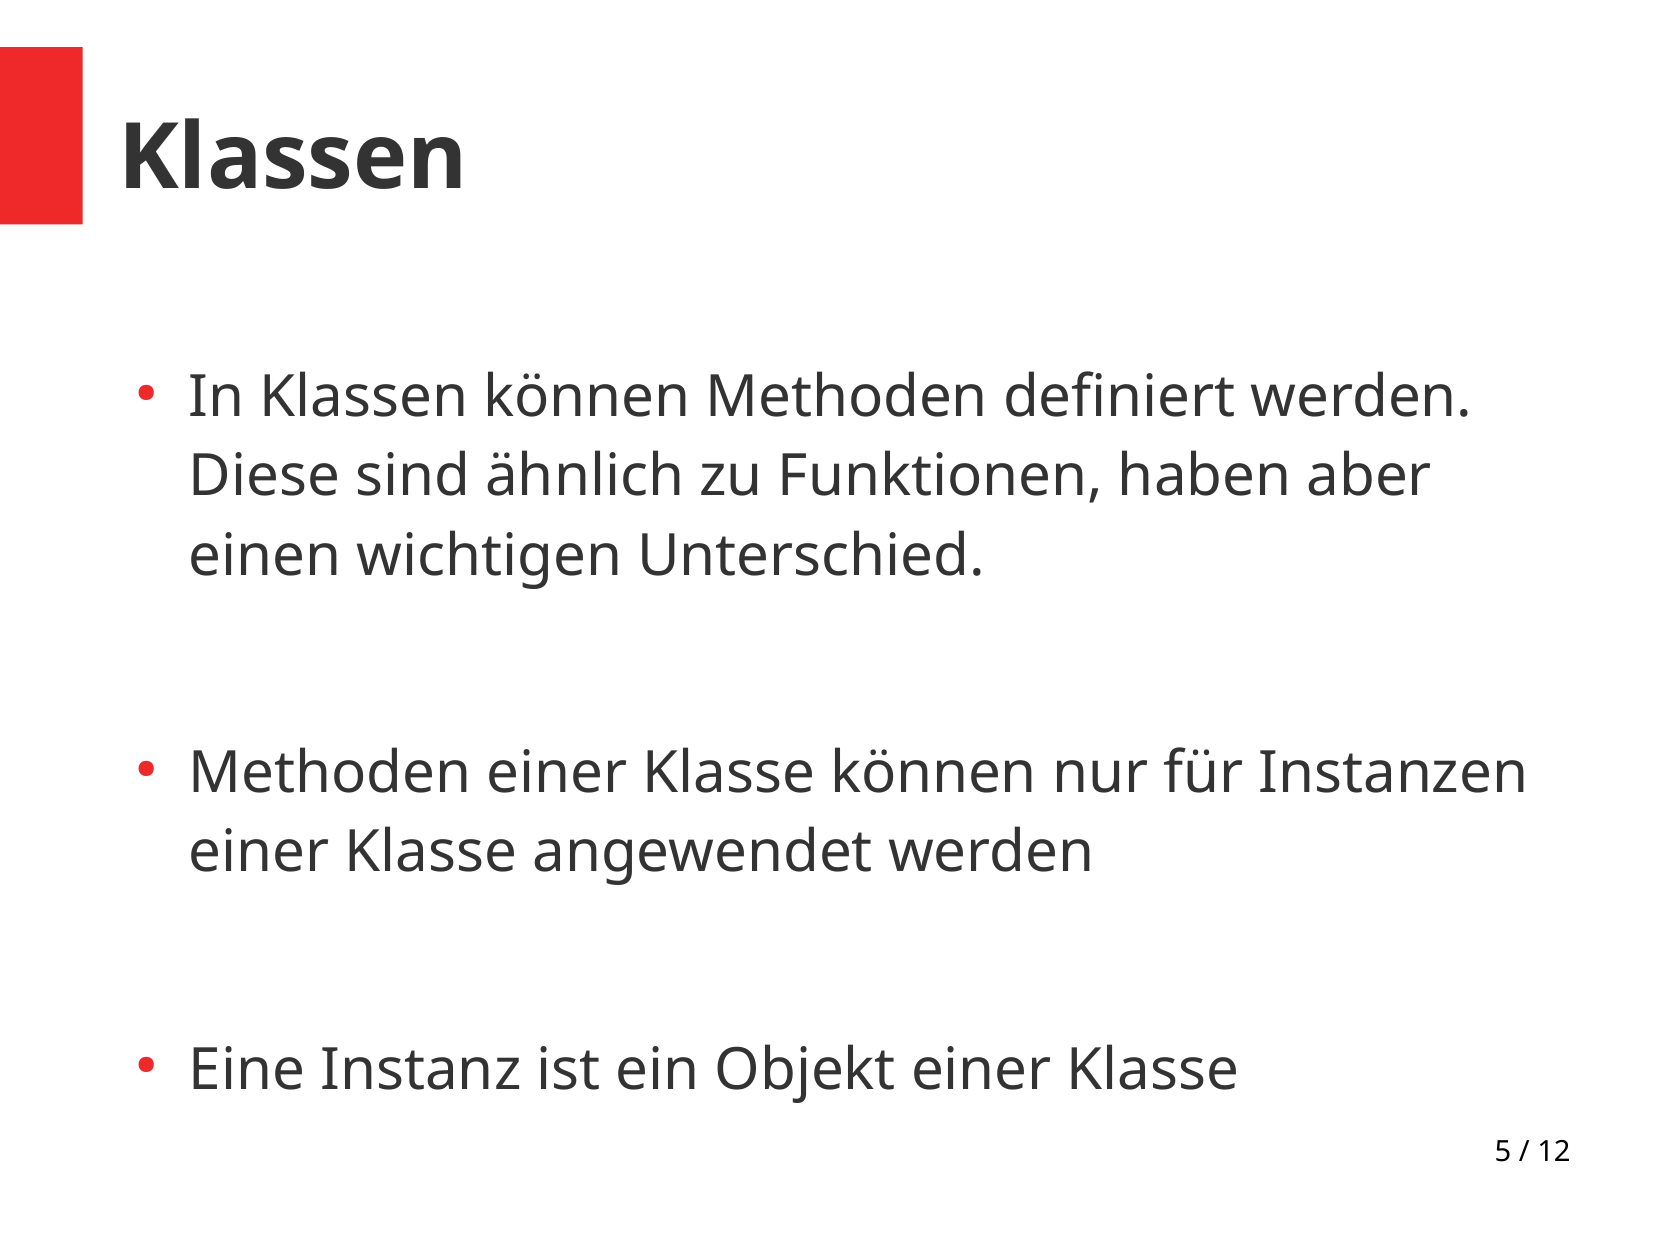

# Klassen
In Klassen können Methoden definiert werden. Diese sind ähnlich zu Funktionen, haben aber einen wichtigen Unterschied.
Methoden einer Klasse können nur für Instanzen einer Klasse angewendet werden
Eine Instanz ist ein Objekt einer Klasse
5